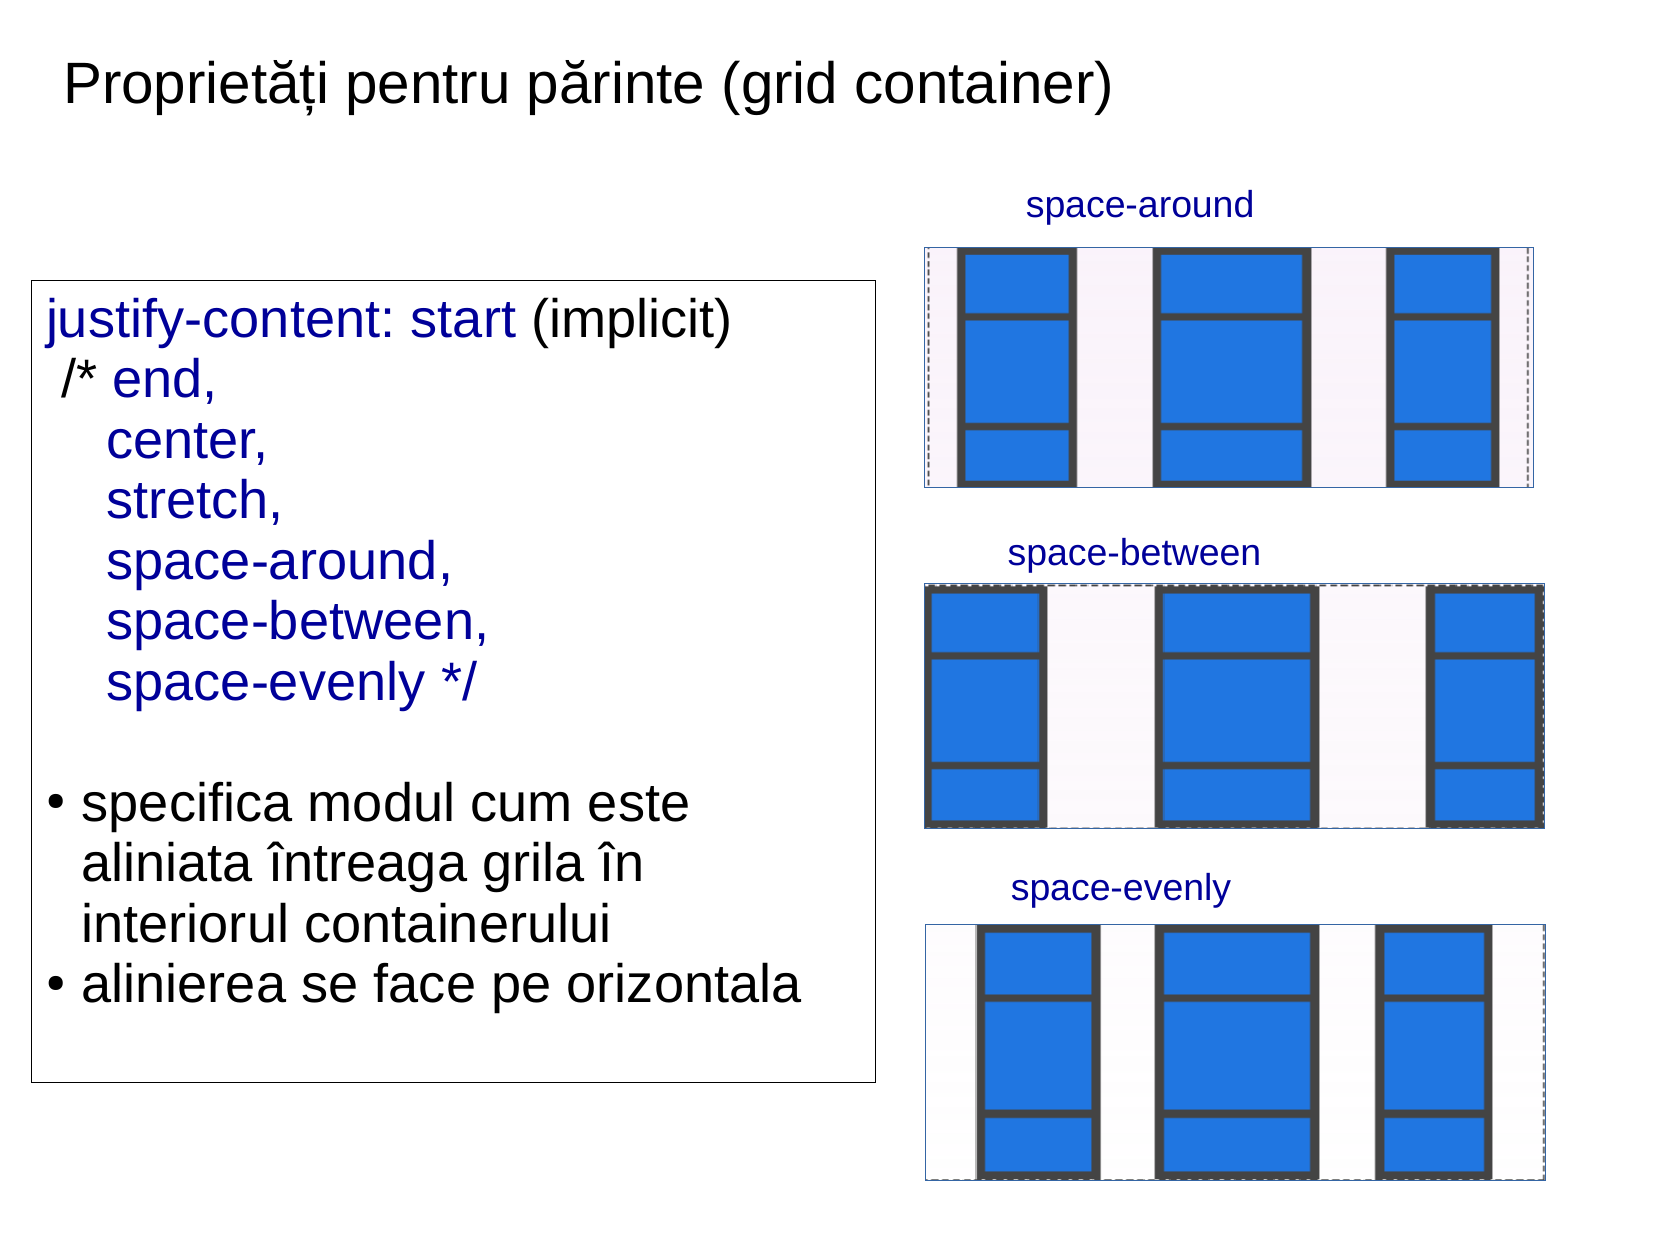

Proprietăți pentru părinte (grid container)
 space-around
justify-content: start (implicit)
 /* end,
 center,
 stretch,
 space-around,
 space-between,
 space-evenly */
specifica modul cum este aliniata întreaga grila în interiorul containerului
alinierea se face pe orizontala
 space-between
 space-evenly